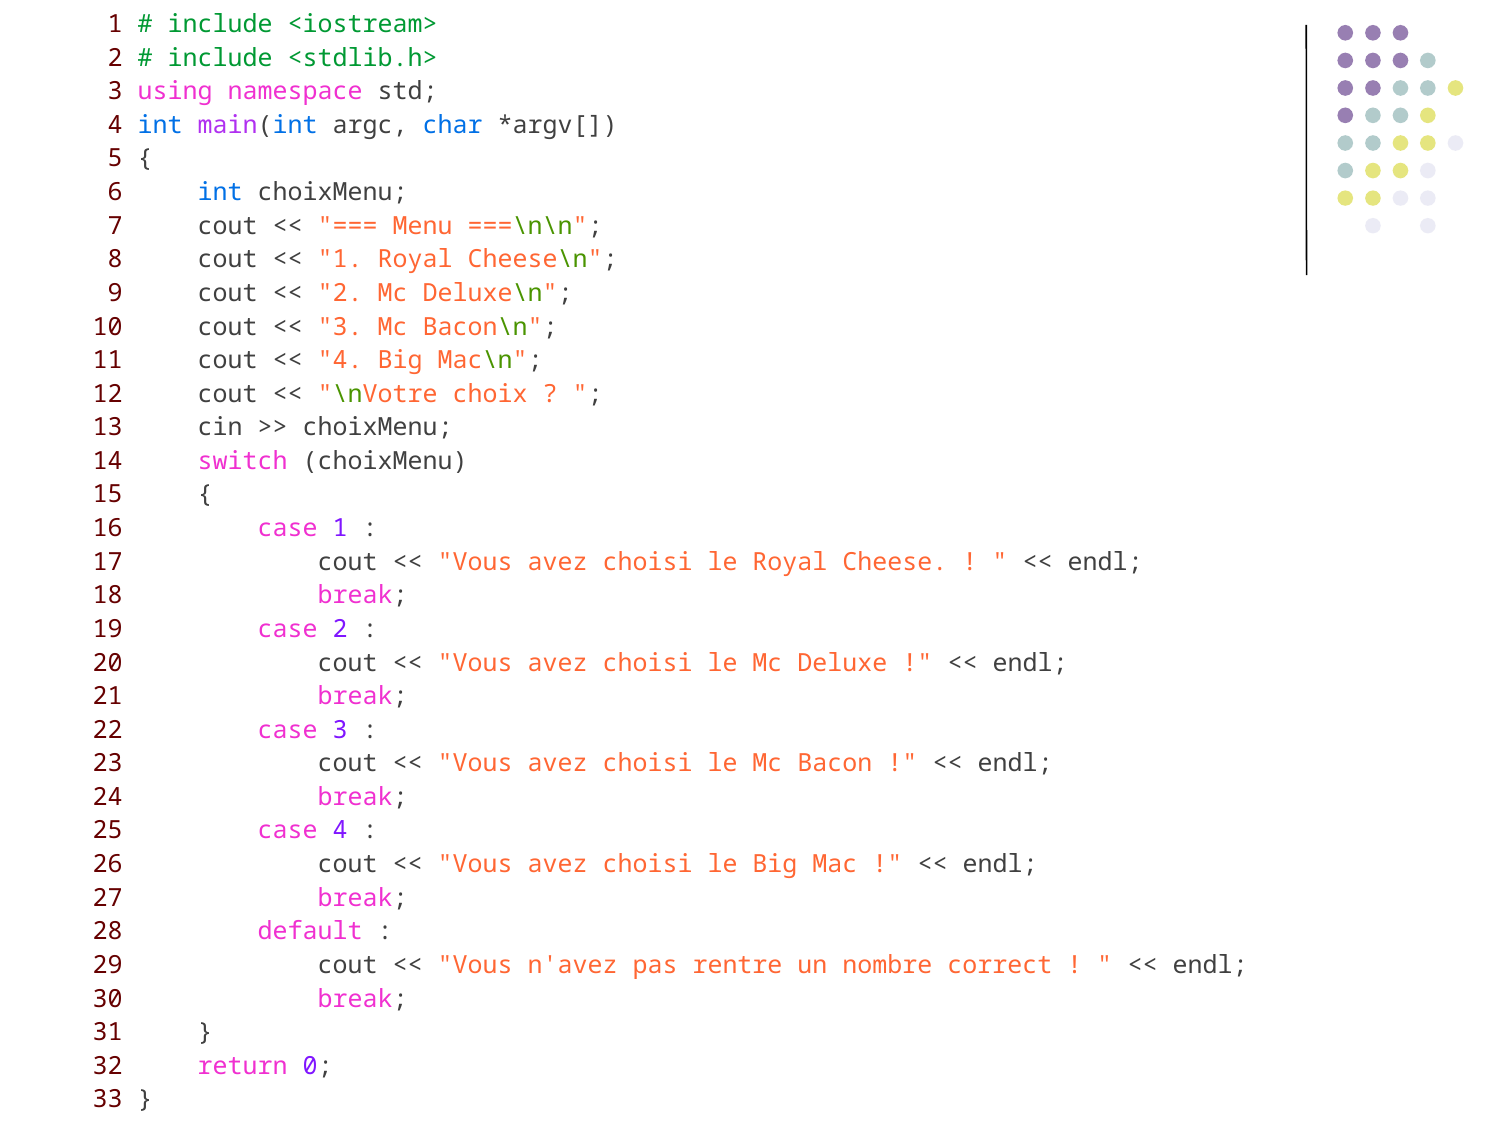

# 1 # include <iostream>
 2 # include <stdlib.h>
 3 using namespace std;
 4 int main(int argc, char *argv[])
 5 {
 6 int choixMenu;
 7 cout << "=== Menu ===\n\n";
 8 cout << "1. Royal Cheese\n";
 9 cout << "2. Mc Deluxe\n";
10 cout << "3. Mc Bacon\n";
11 cout << "4. Big Mac\n";
12 cout << "\nVotre choix ? ";
13 cin >> choixMenu;
14 switch (choixMenu)
15 {
16 case 1 :
17 cout << "Vous avez choisi le Royal Cheese. ! " << endl;
18 break;
19 case 2 :
20 cout << "Vous avez choisi le Mc Deluxe !" << endl;
21 break;
22 case 3 :
23 cout << "Vous avez choisi le Mc Bacon !" << endl;
24 break;
25 case 4 :
26 cout << "Vous avez choisi le Big Mac !" << endl;
27 break;
28 default :
29 cout << "Vous n'avez pas rentre un nombre correct ! " << endl;
30 break;
31 }
32 return 0;
33 }